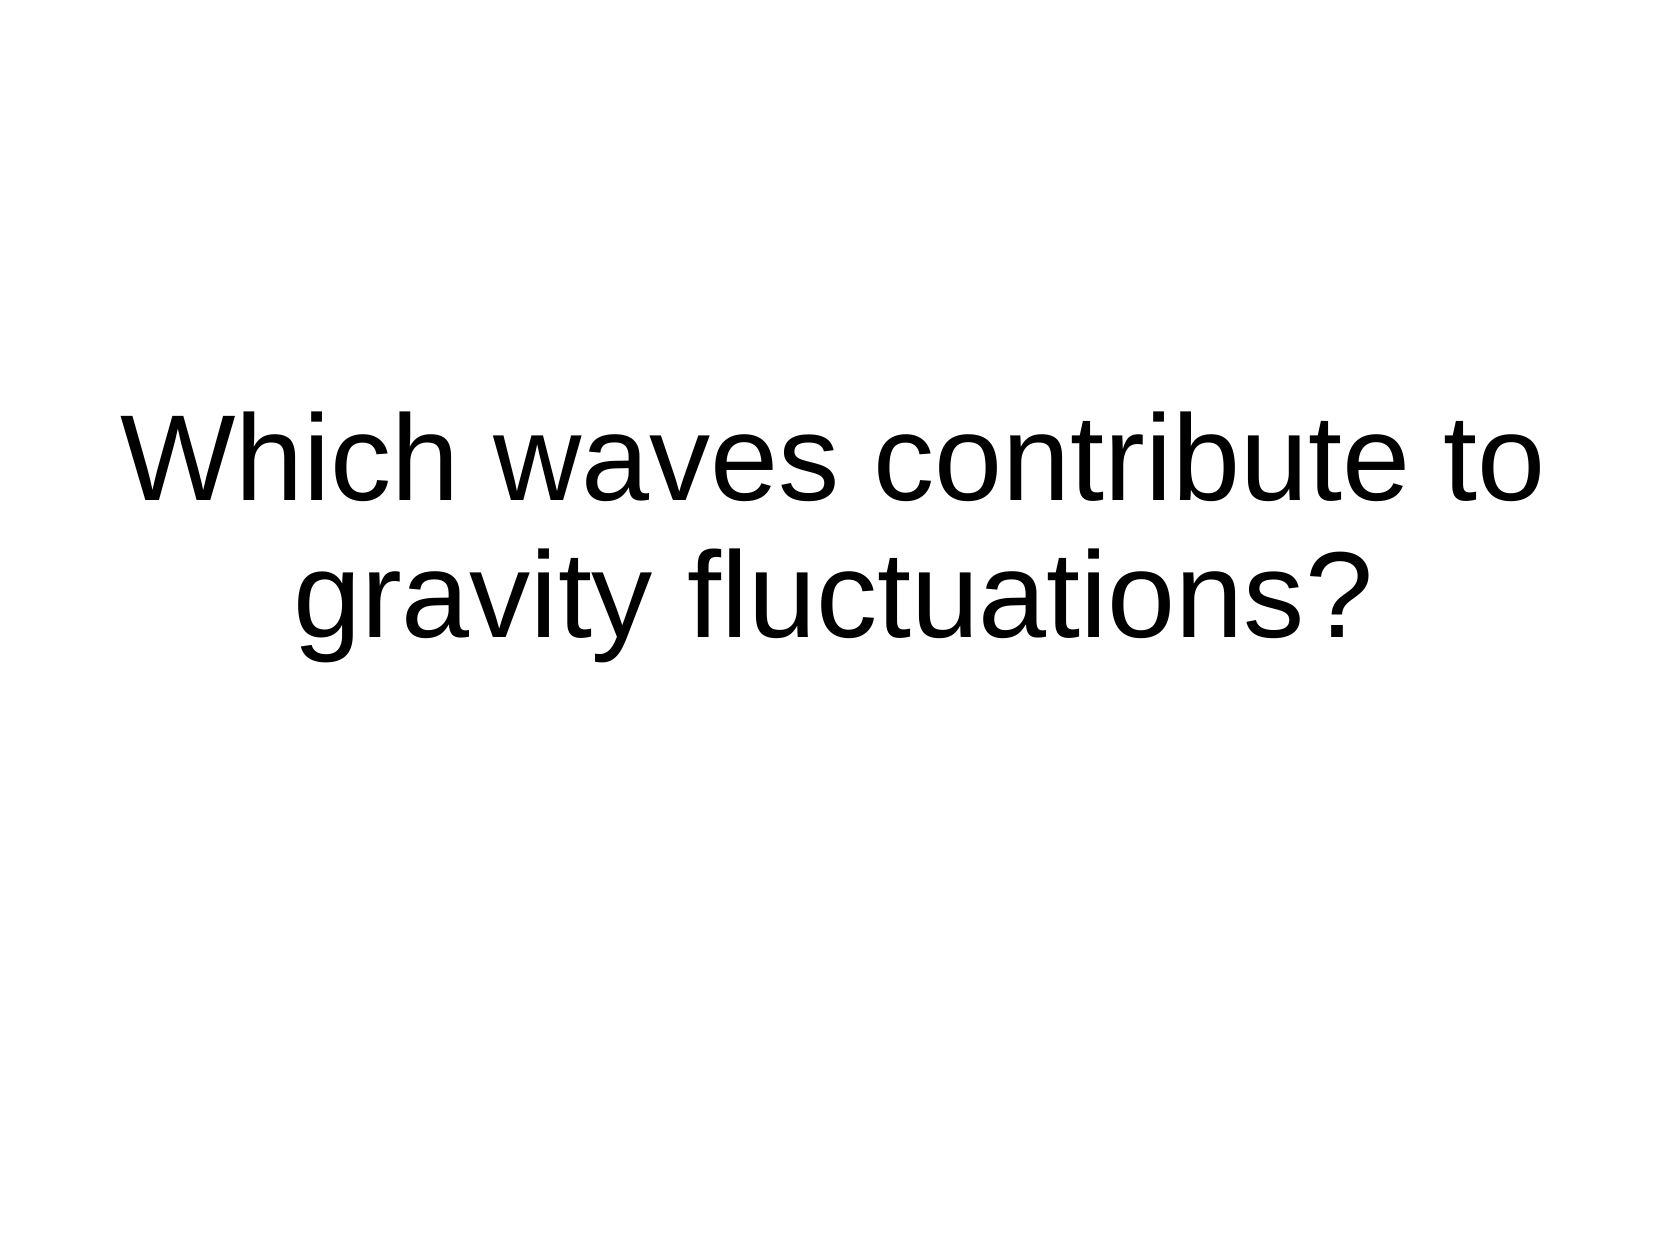

# Which waves contribute to gravity fluctuations?